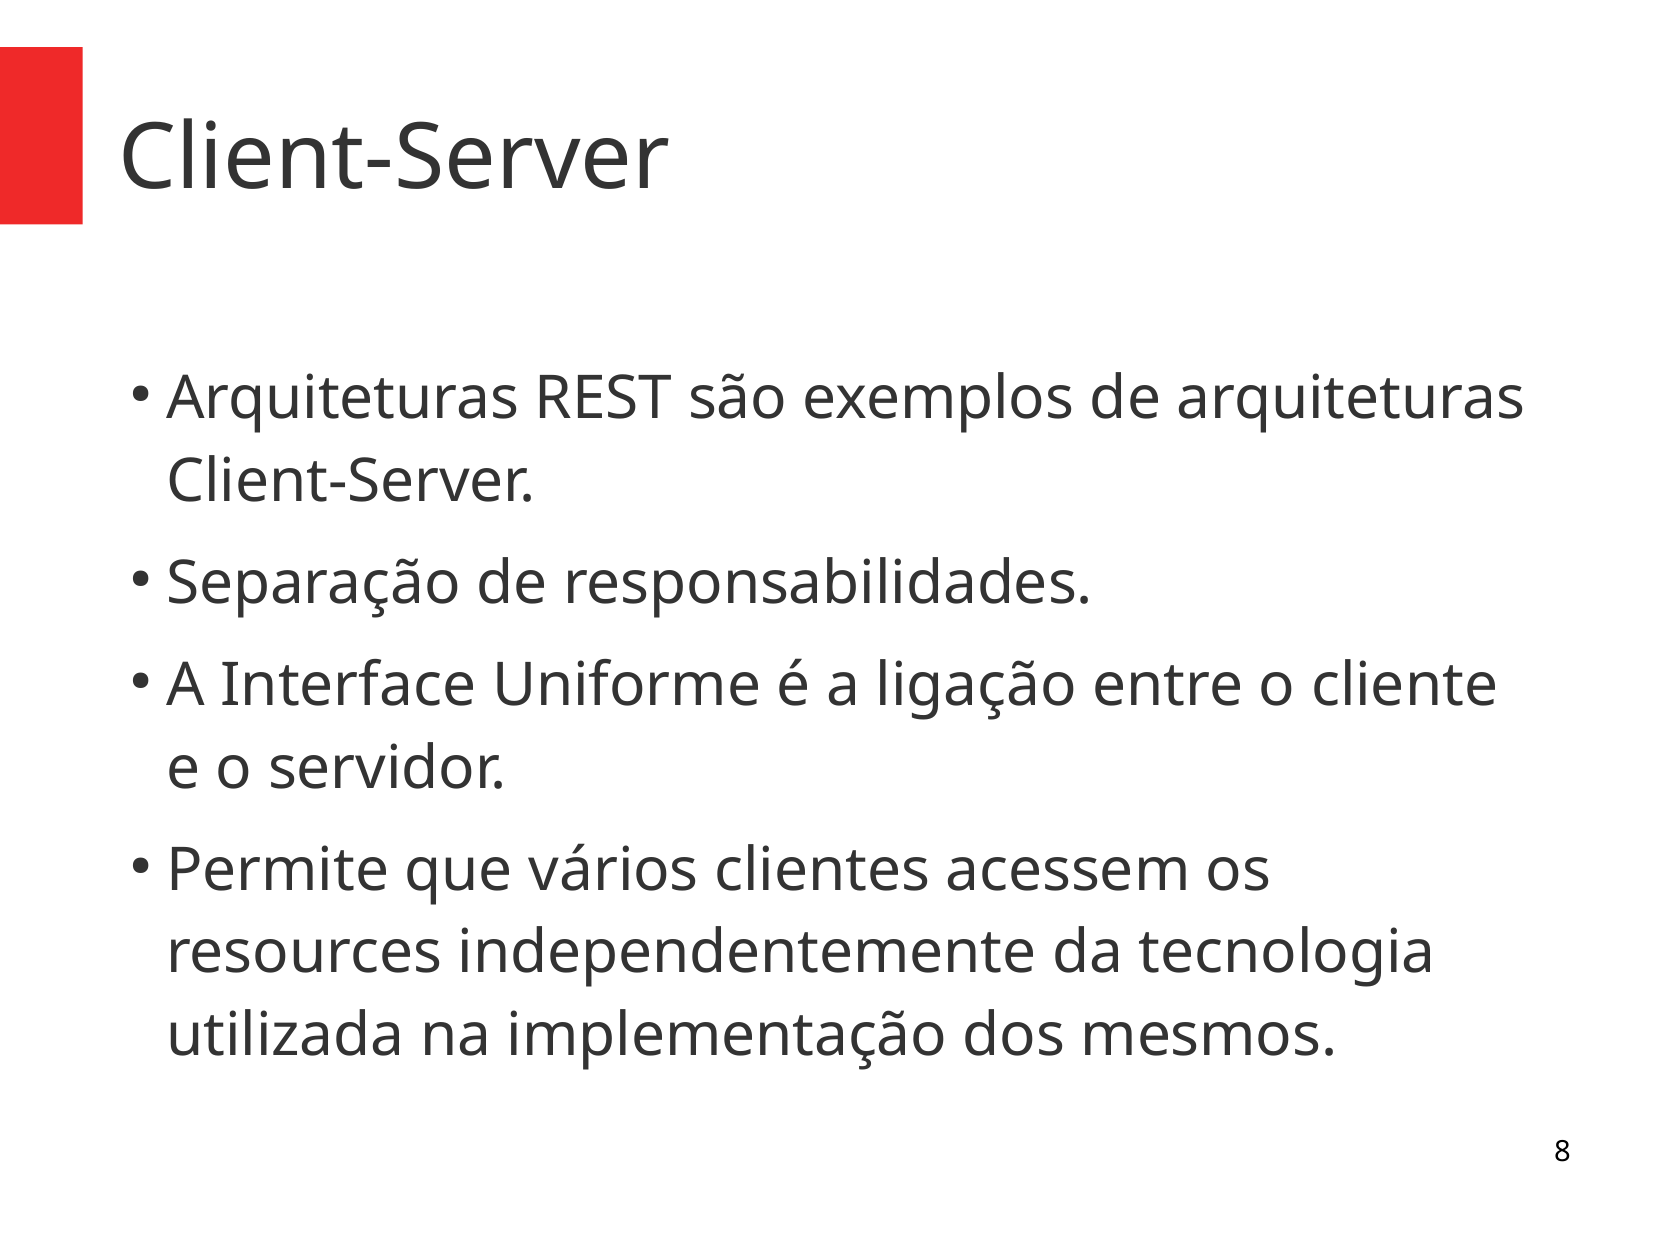

# Client-Server
Arquiteturas REST são exemplos de arquiteturas Client-Server.
Separação de responsabilidades.
A Interface Uniforme é a ligação entre o cliente e o servidor.
Permite que vários clientes acessem os resources independentemente da tecnologia utilizada na implementação dos mesmos.
8